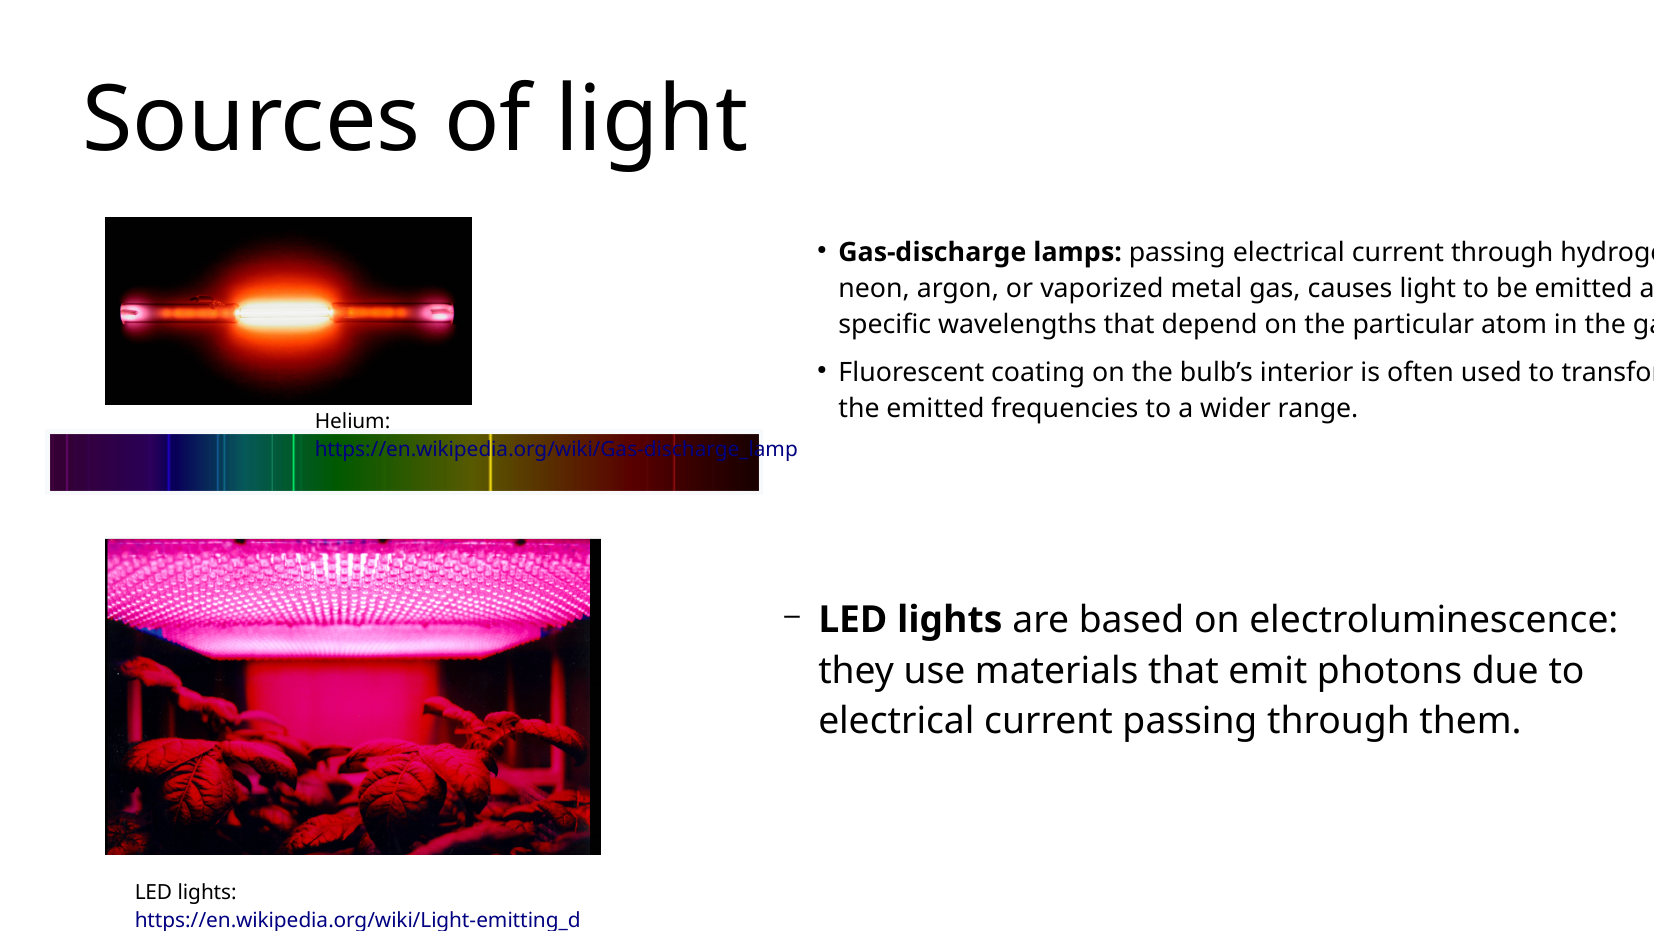

# Sources of light
Gas-discharge lamps: passing electrical current through hydrogen, neon, argon, or vaporized metal gas, causes light to be emitted at specific wavelengths that depend on the particular atom in the gas.
Fluorescent coating on the bulb’s interior is often used to transform the emitted frequencies to a wider range.
Helium: https://en.wikipedia.org/wiki/Gas-discharge_lamp
LED lights are based on electroluminescence: they use materials that emit photons due to electrical current passing through them.
LED lights: https://en.wikipedia.org/wiki/Light-emitting_diode